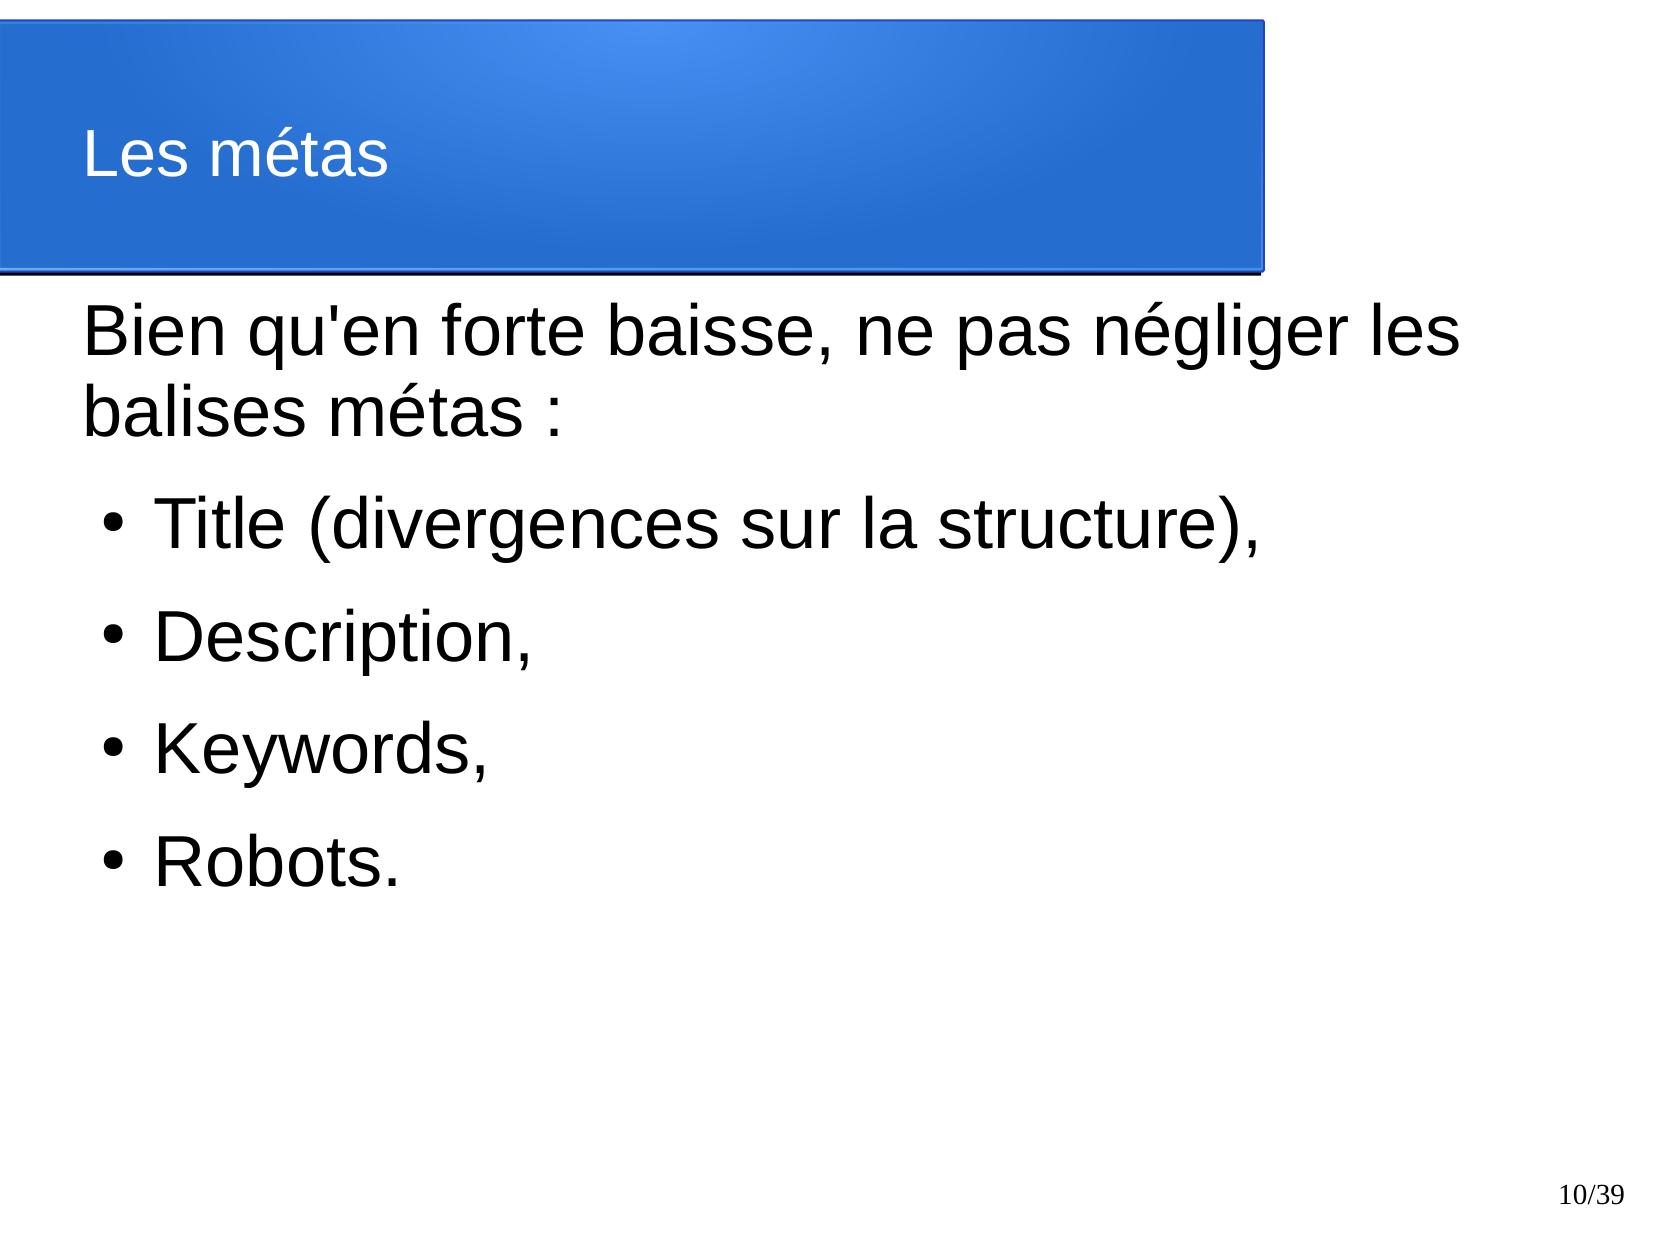

# Les métas
Bien qu'en forte baisse, ne pas négliger les balises métas :
Title (divergences sur la structure),
Description,
Keywords,
Robots.